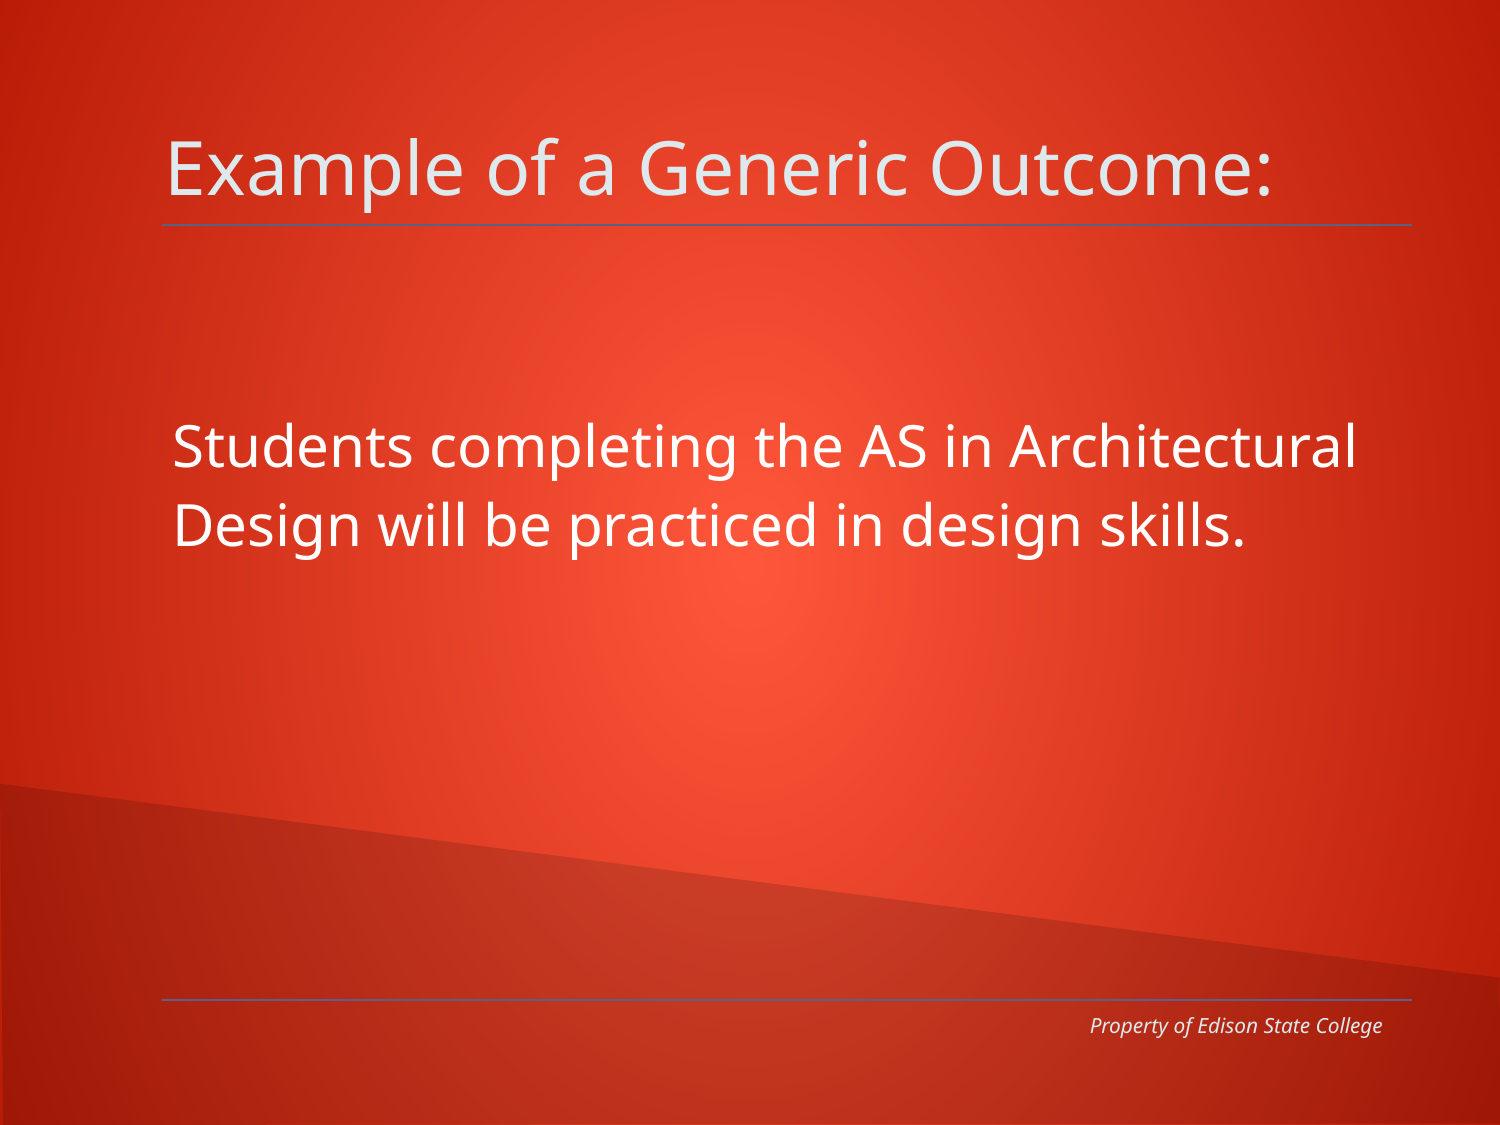

# Example of a Generic Outcome:
	Students completing the AS in Architectural Design will be practiced in design skills.
Property of Edison State College